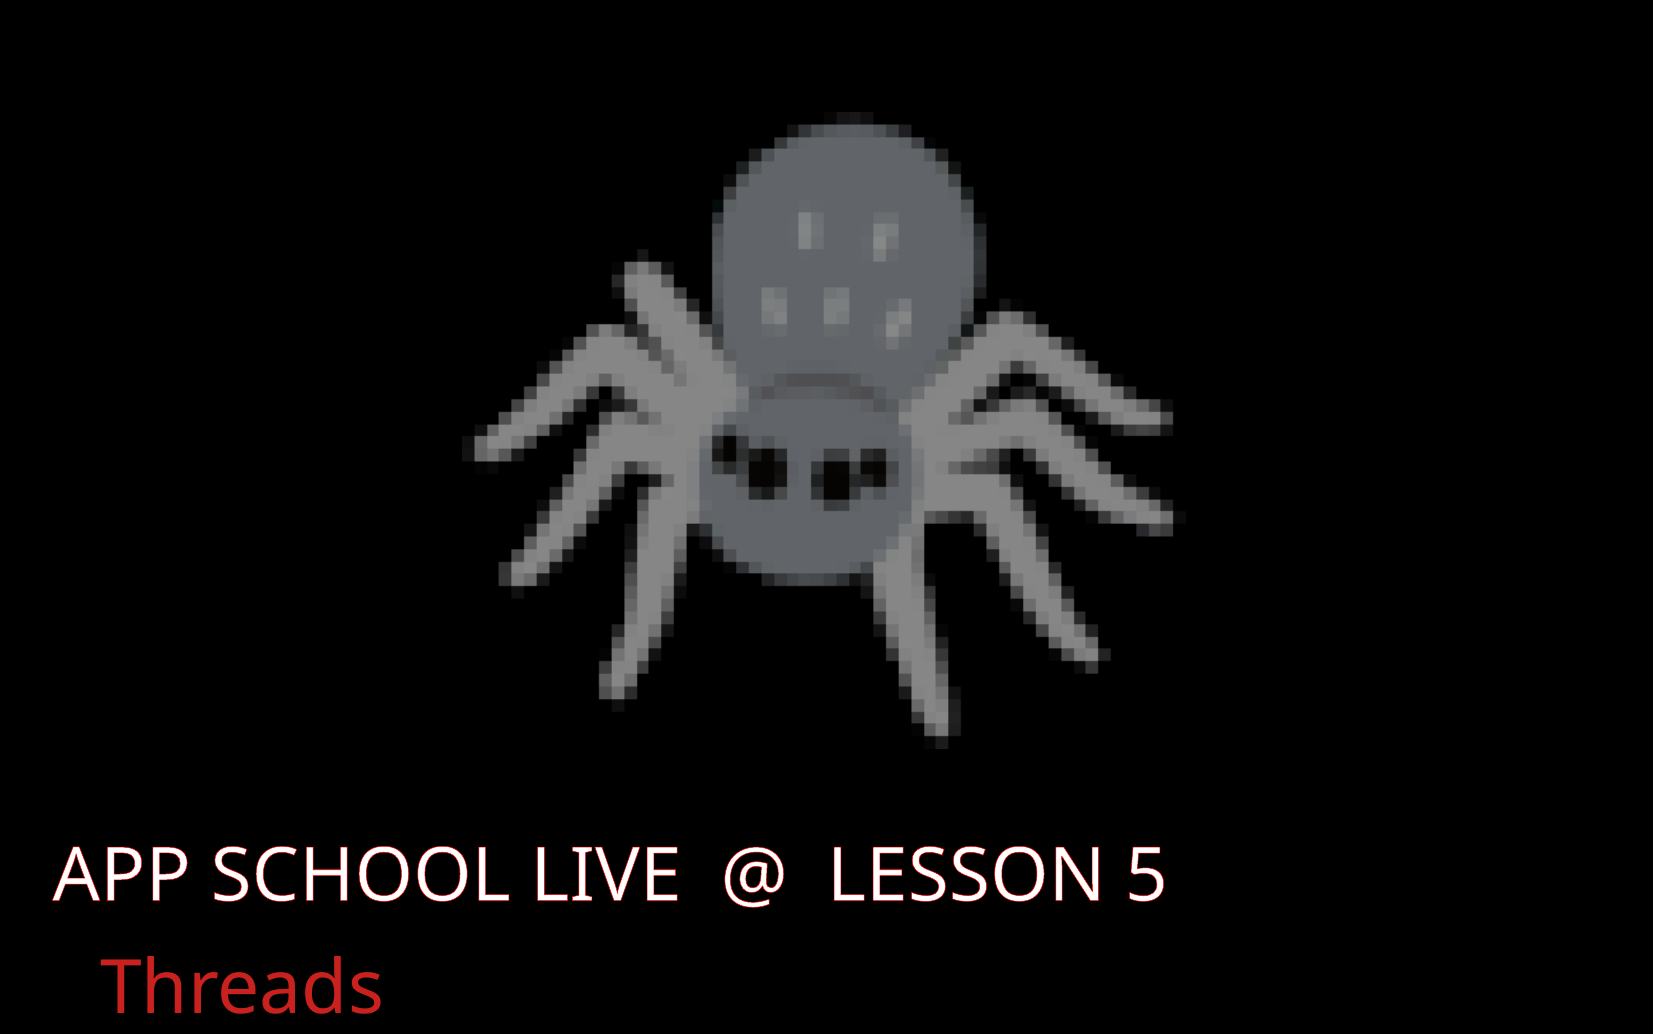

APP SCHOOL LIVE @ LESSON 5
AThreads